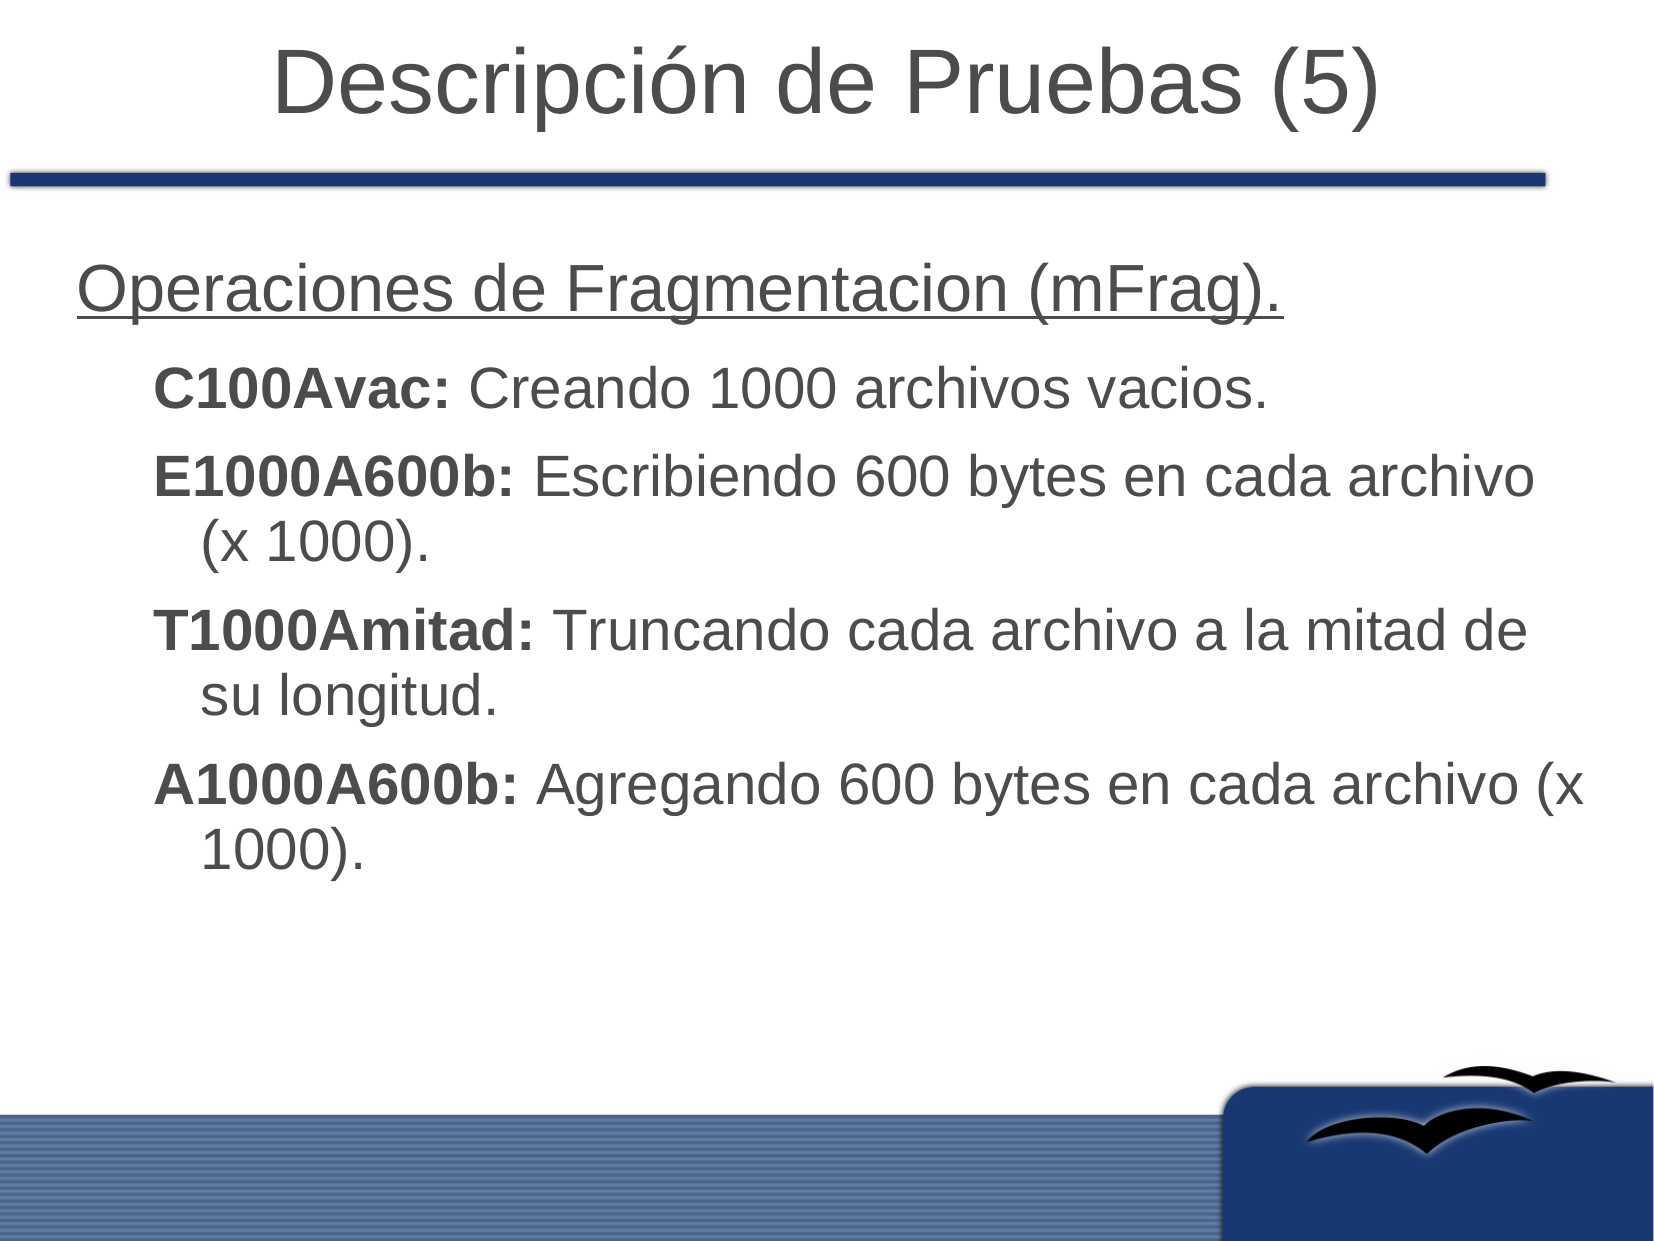

# Descripción de Pruebas (5)
Operaciones de Fragmentacion (mFrag).
C100Avac: Creando 1000 archivos vacios.
E1000A600b: Escribiendo 600 bytes en cada archivo (x 1000).
T1000Amitad: Truncando cada archivo a la mitad de su longitud.
A1000A600b: Agregando 600 bytes en cada archivo (x 1000).